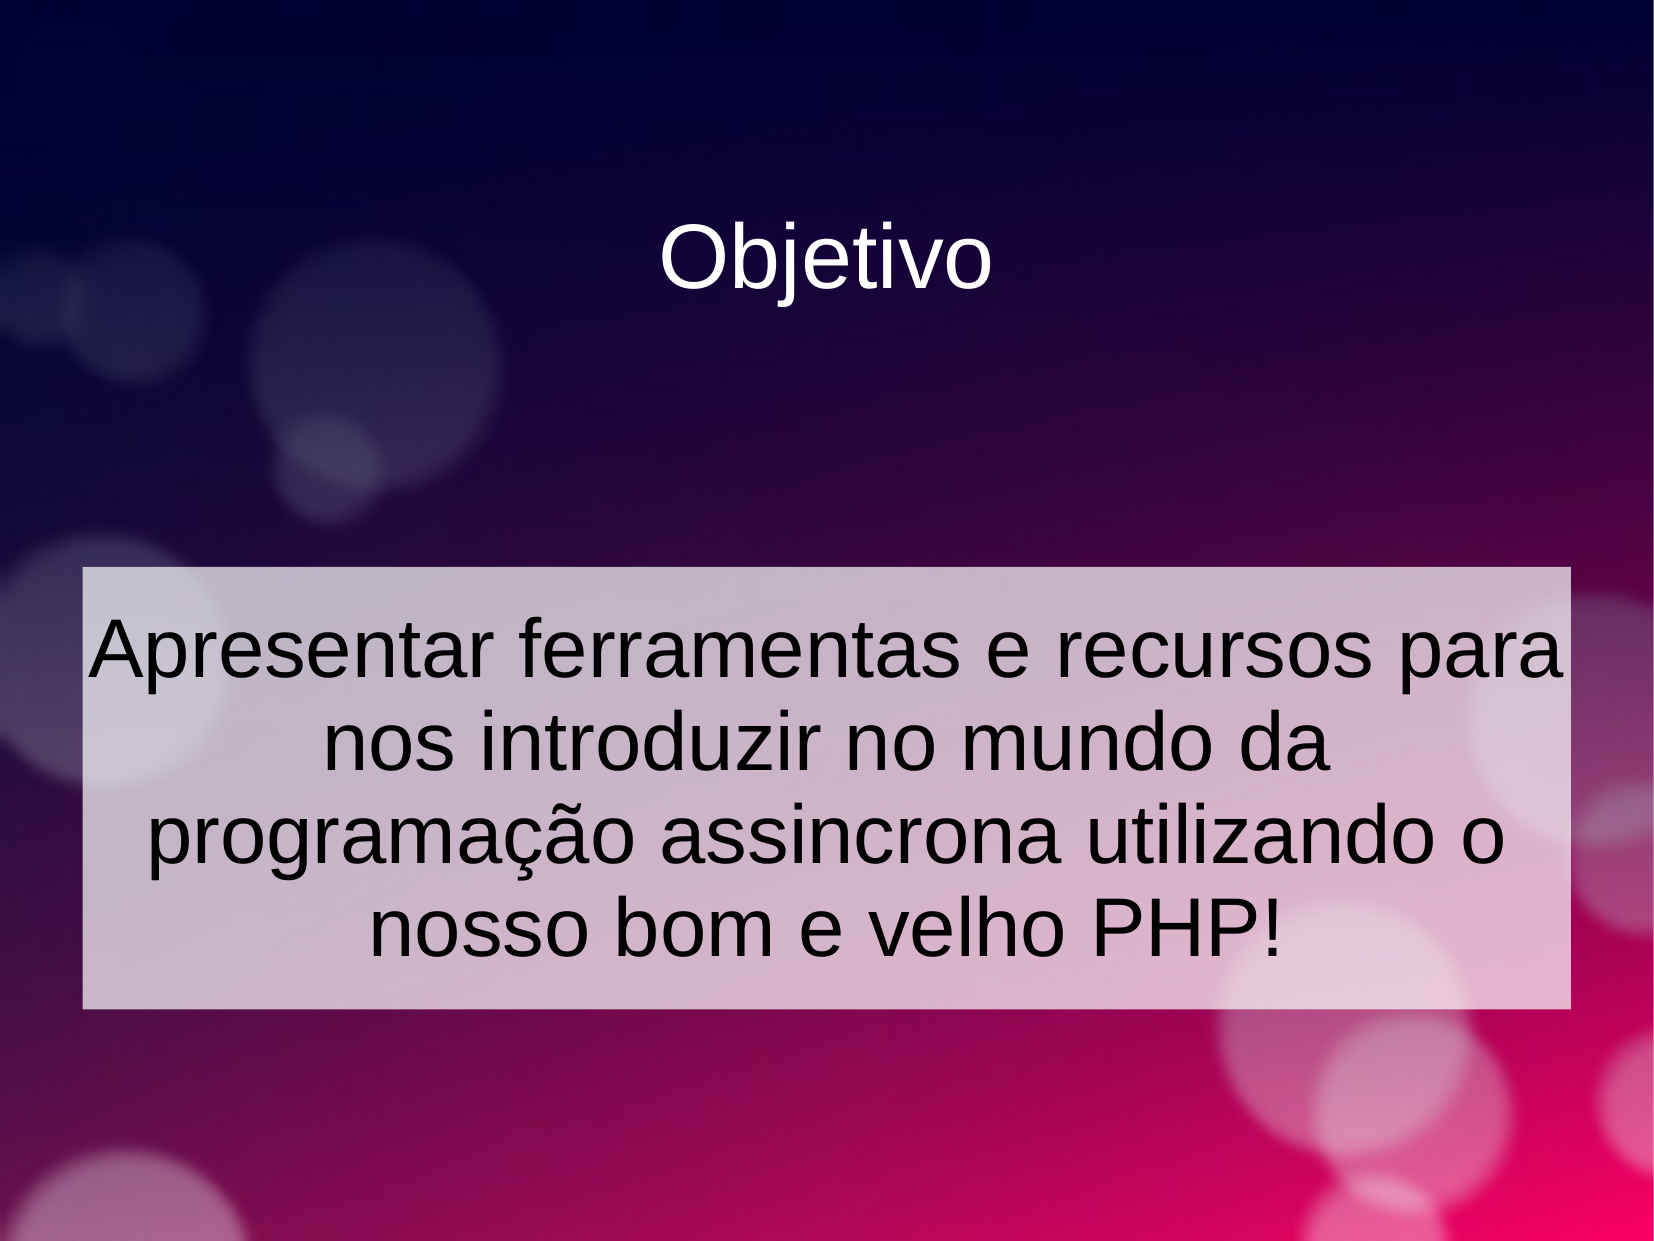

# Objetivo
Apresentar ferramentas e recursos para nos introduzir no mundo da programação assincrona utilizando o nosso bom e velho PHP!